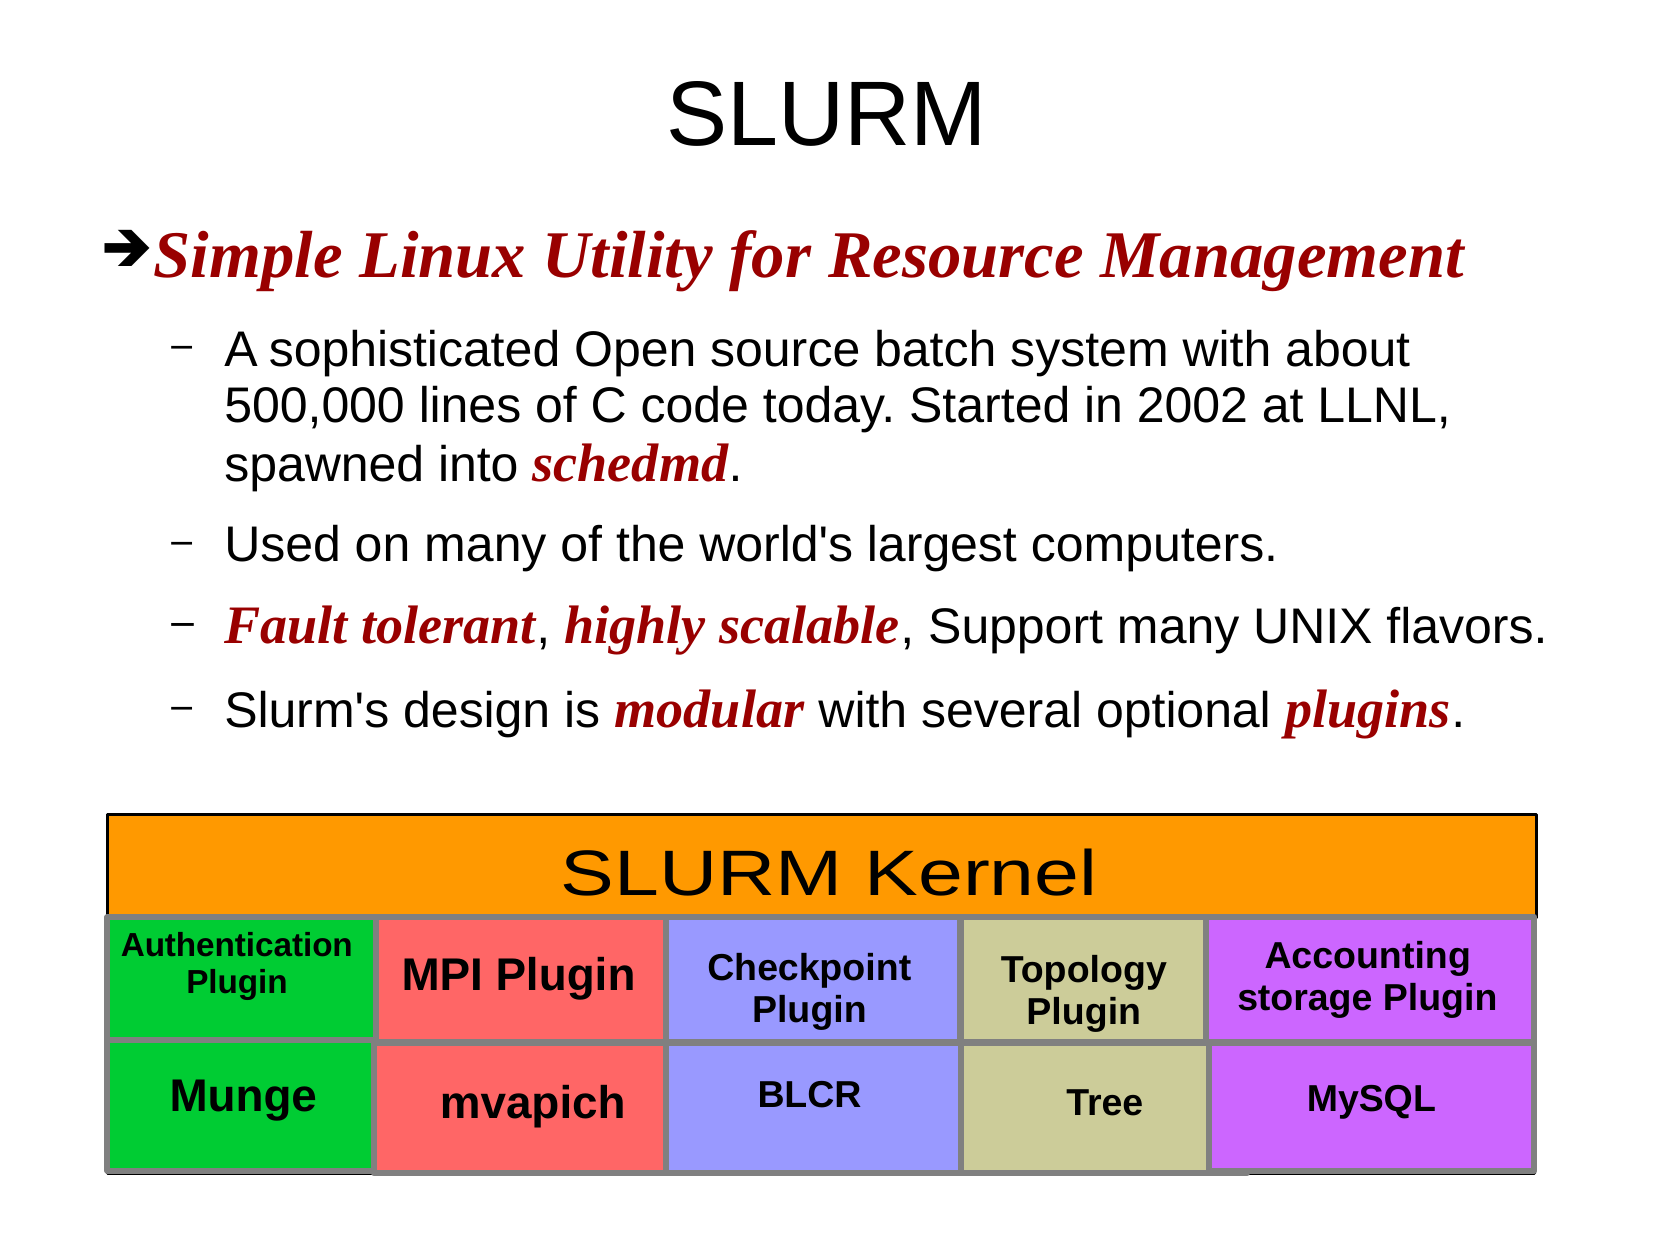

# SLURM
Simple Linux Utility for Resource Management
A sophisticated Open source batch system with about 500,000 lines of C code today. Started in 2002 at LLNL, spawned into schedmd.
Used on many of the world's largest computers.
Fault tolerant, highly scalable, Support many UNIX flavors.
Slurm's design is modular with several optional plugins.
SLURM Kernel
Authentication Plugin
Accounting storage Plugin
Checkpoint Plugin
Topology Plugin
MPI Plugin
Munge
BLCR
 mvapich
MySQL
Tree